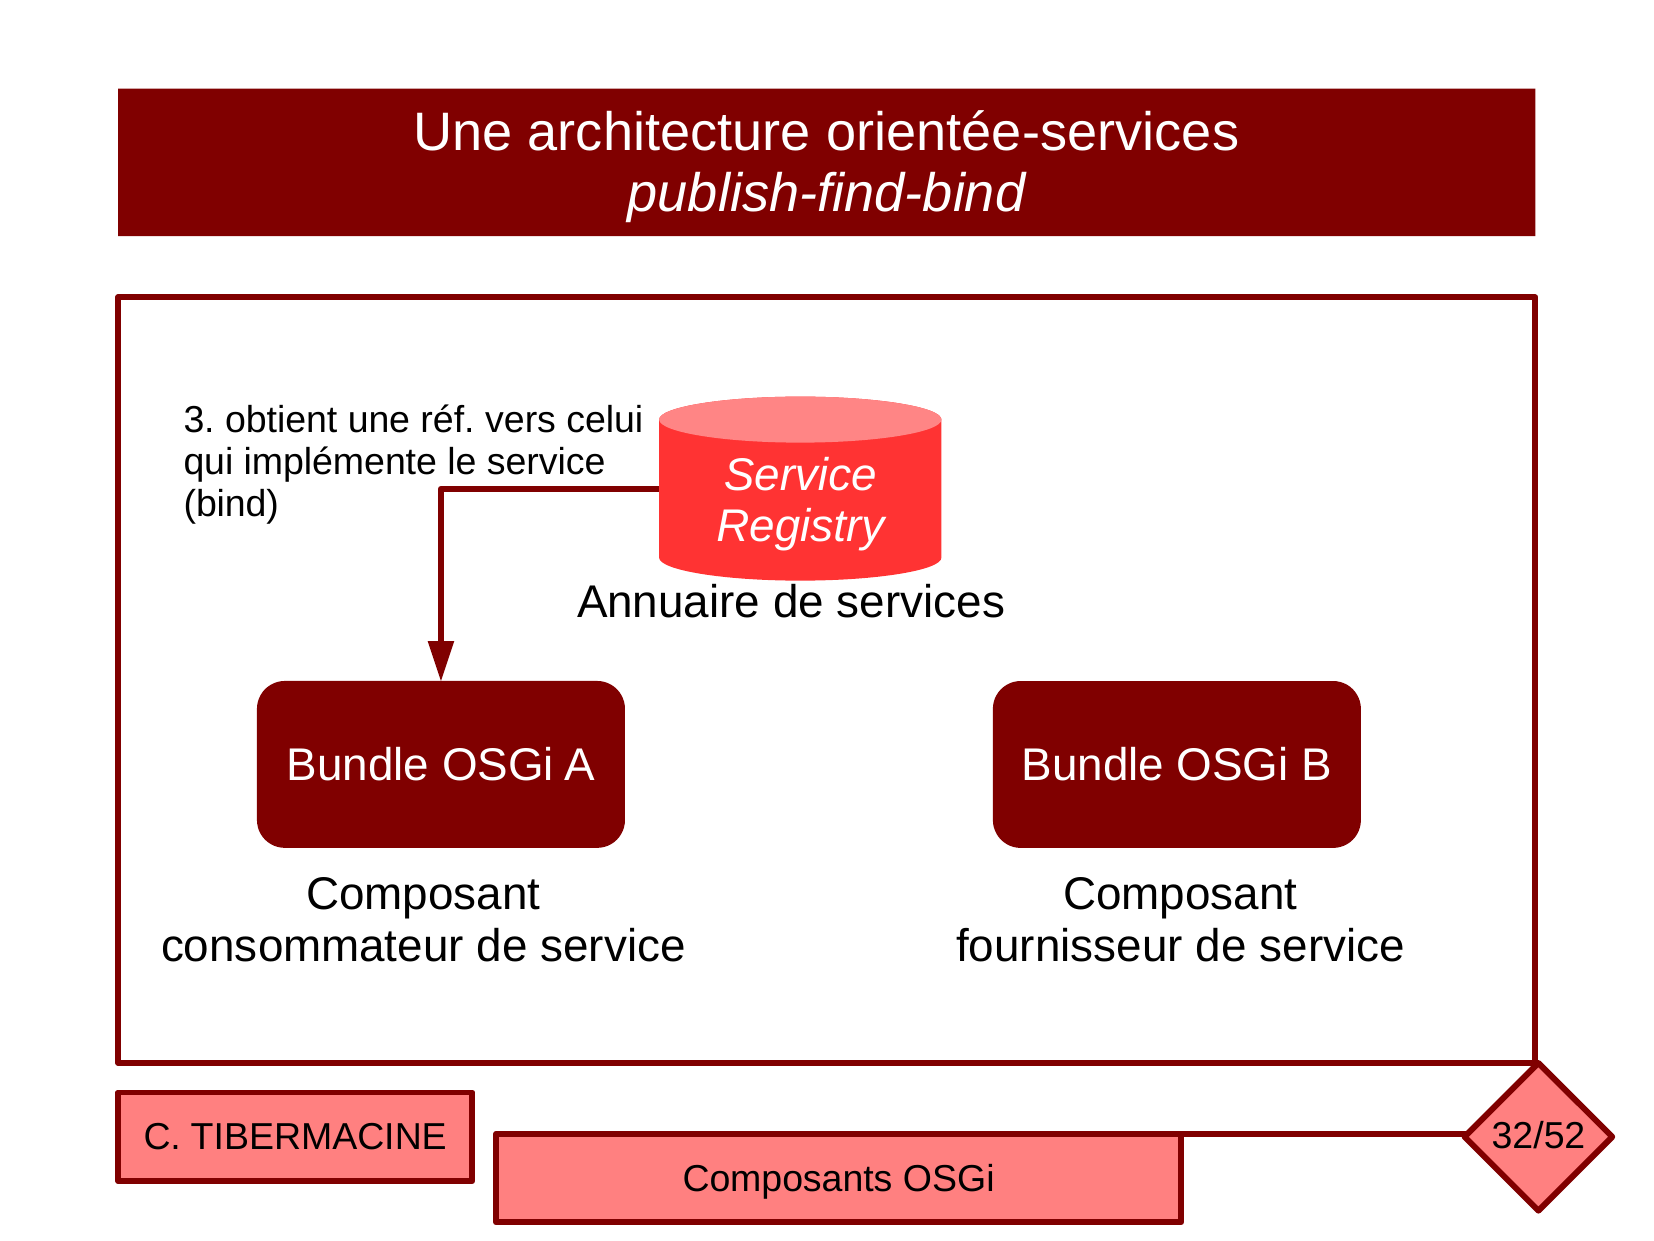

Une architecture orientée-services
publish-find-bind
3. obtient une réf. vers celui
qui implémente le service
(bind)
Service
Registry
Annuaire de services
Bundle OSGi A
Bundle OSGi B
Composant
consommateur de service
Composant
fournisseur de service
C. TIBERMACINE
Composants OSGi